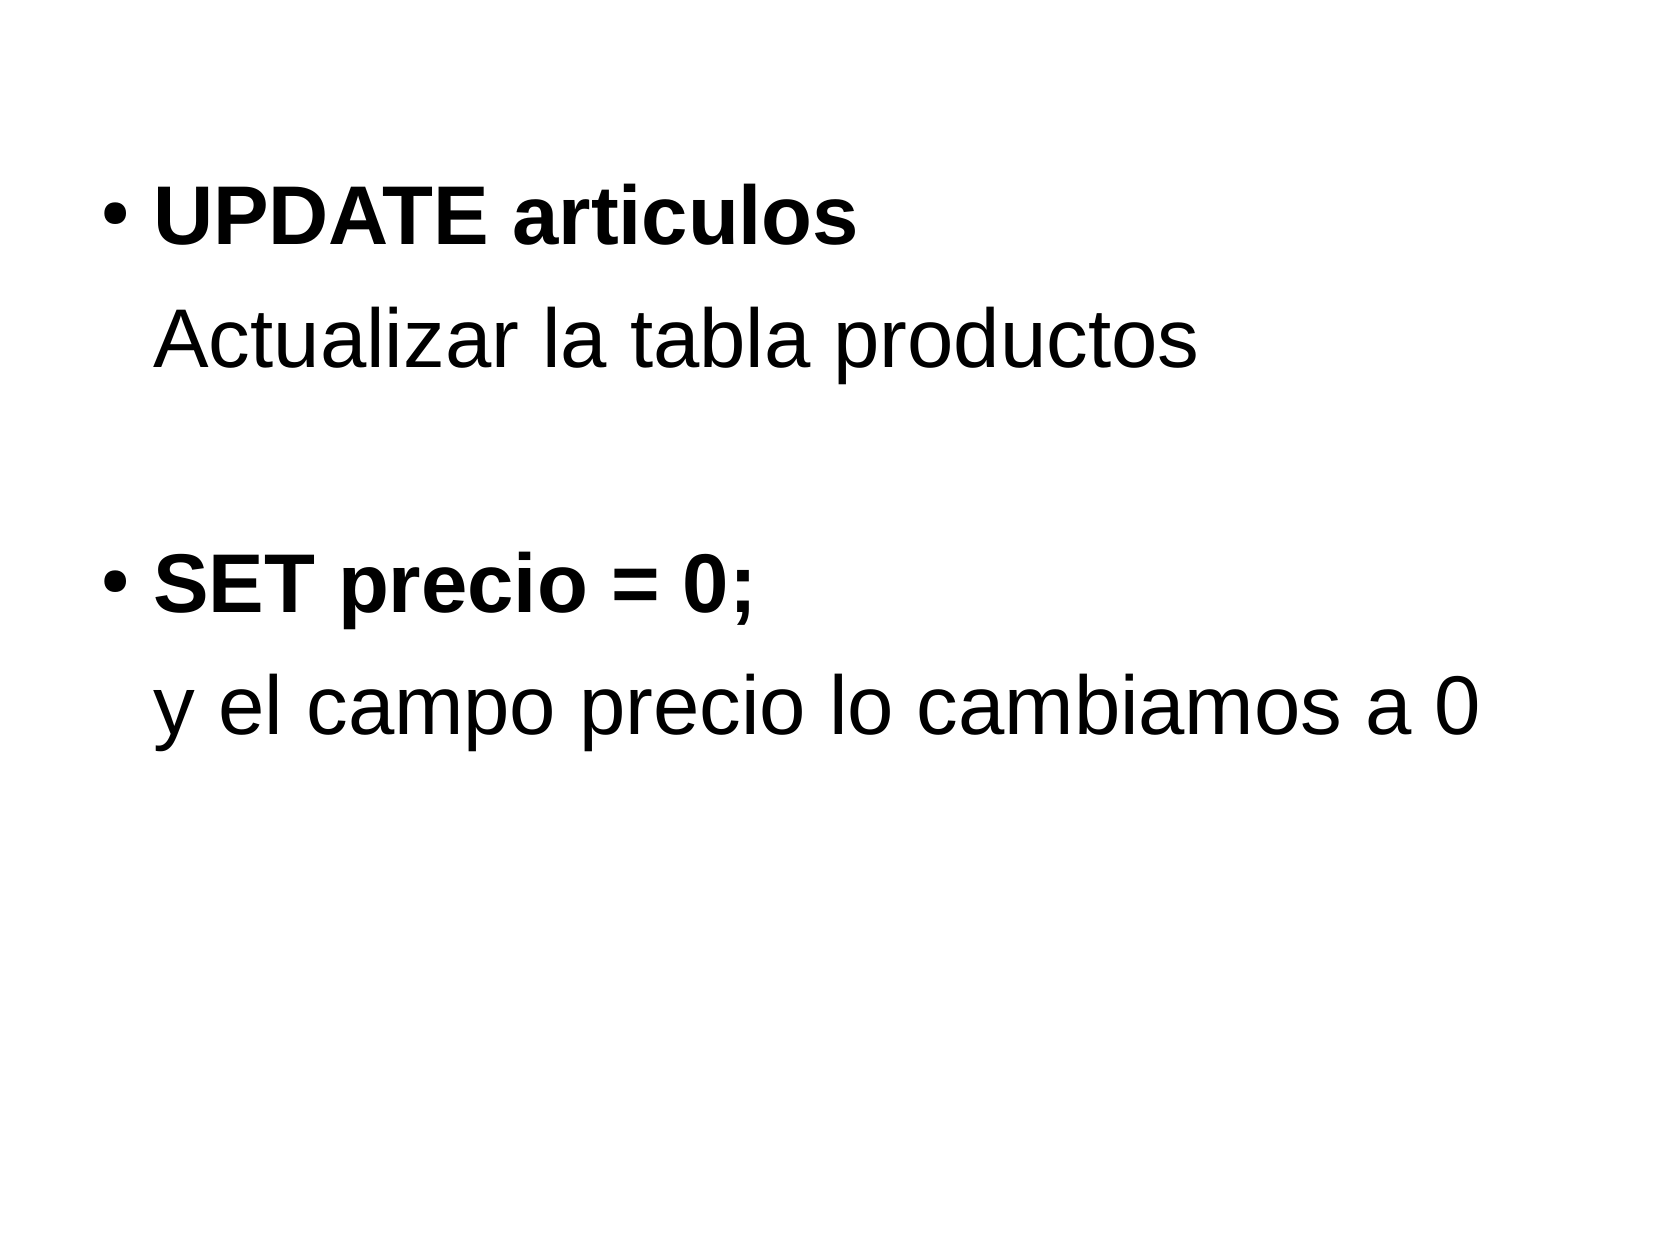

# UPDATE articulos
Actualizar la tabla productos
SET precio = 0;
y el campo precio lo cambiamos a 0